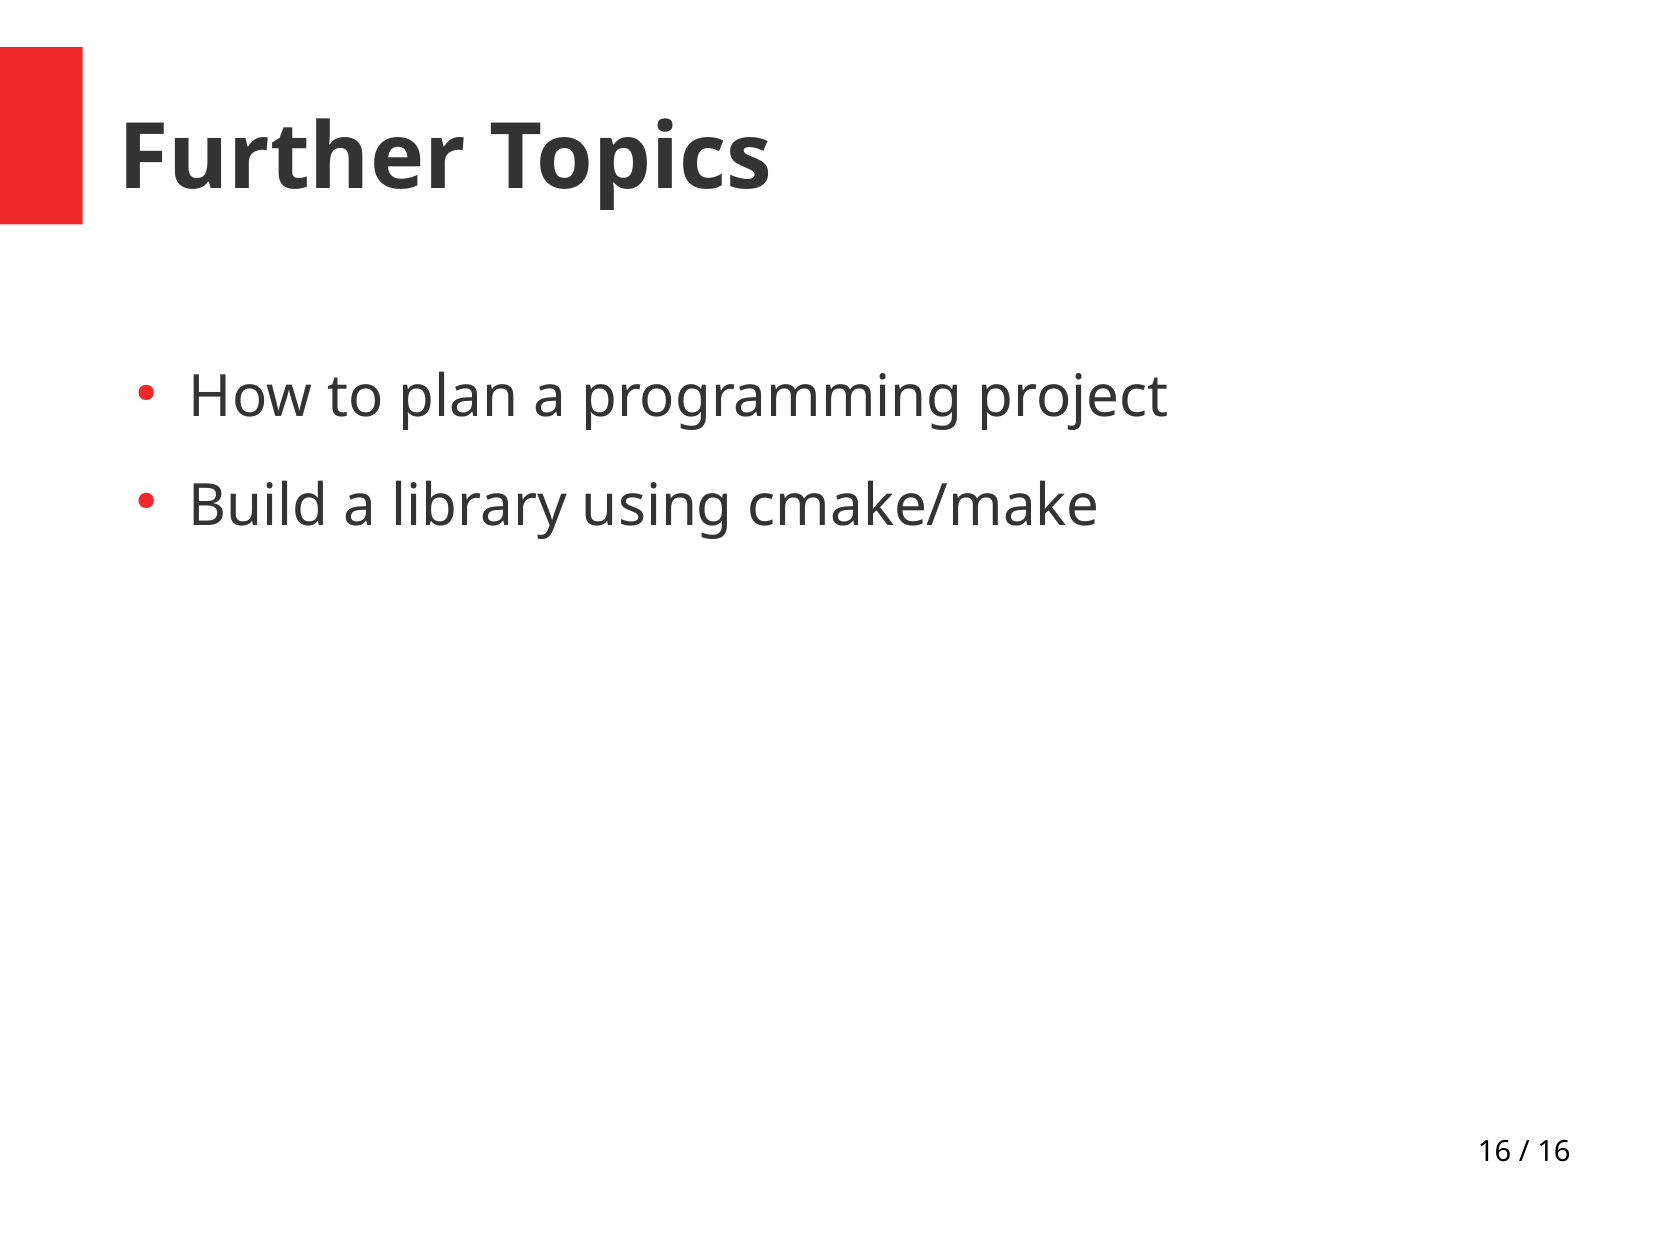

# Further Topics
How to plan a programming project
Build a library using cmake/make
16